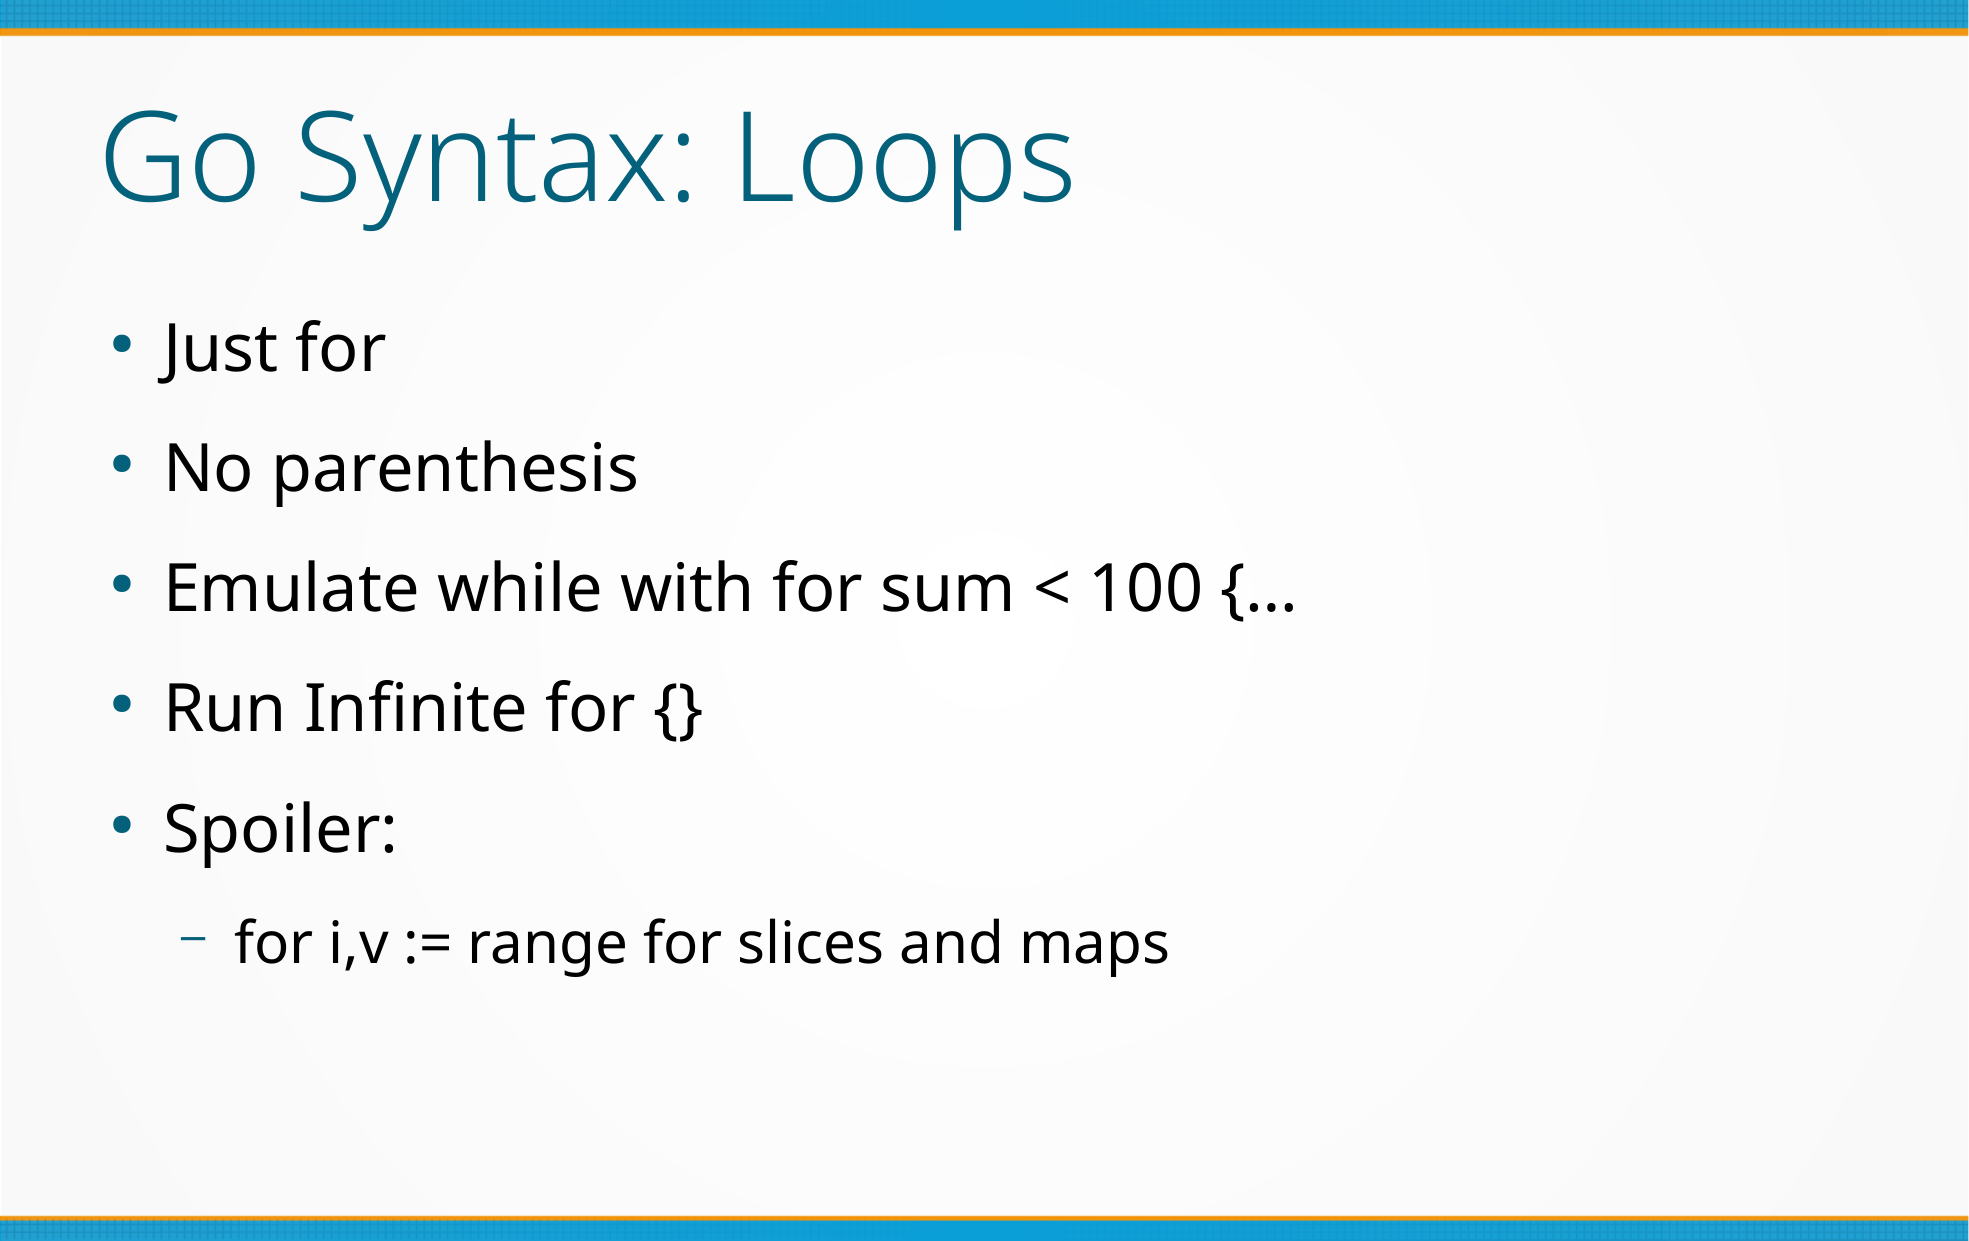

# Go Syntax: Loops
Just for
No parenthesis
Emulate while with for sum < 100 {…
Run Infinite for {}
Spoiler:
for i,v := range for slices and maps